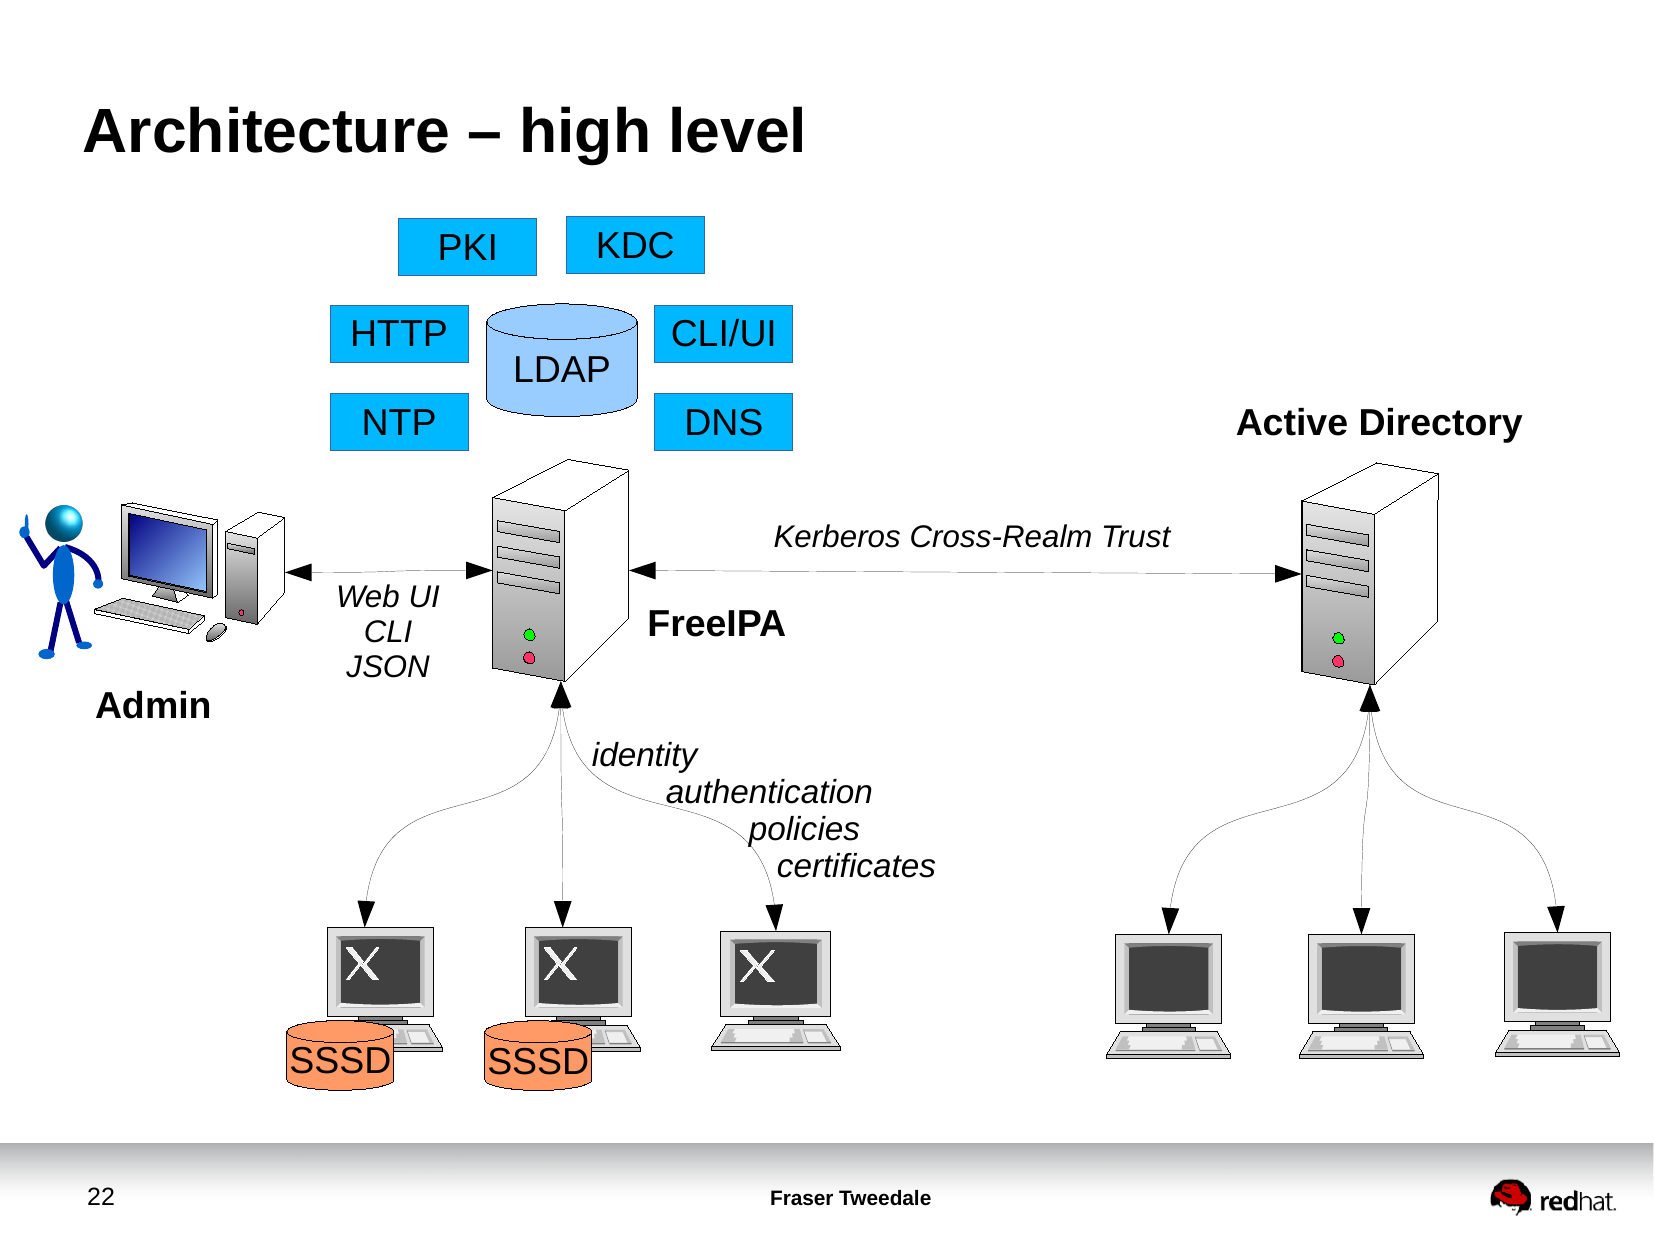

# Architecture – high level
KDC
PKI
LDAP
HTTP
CLI/UI
NTP
DNS
Active Directory
Kerberos Cross-Realm Trust
Web UI
CLI
JSON
FreeIPA
Admin
identity
 authentication
 policies
 certificates
SSSD
SSSD